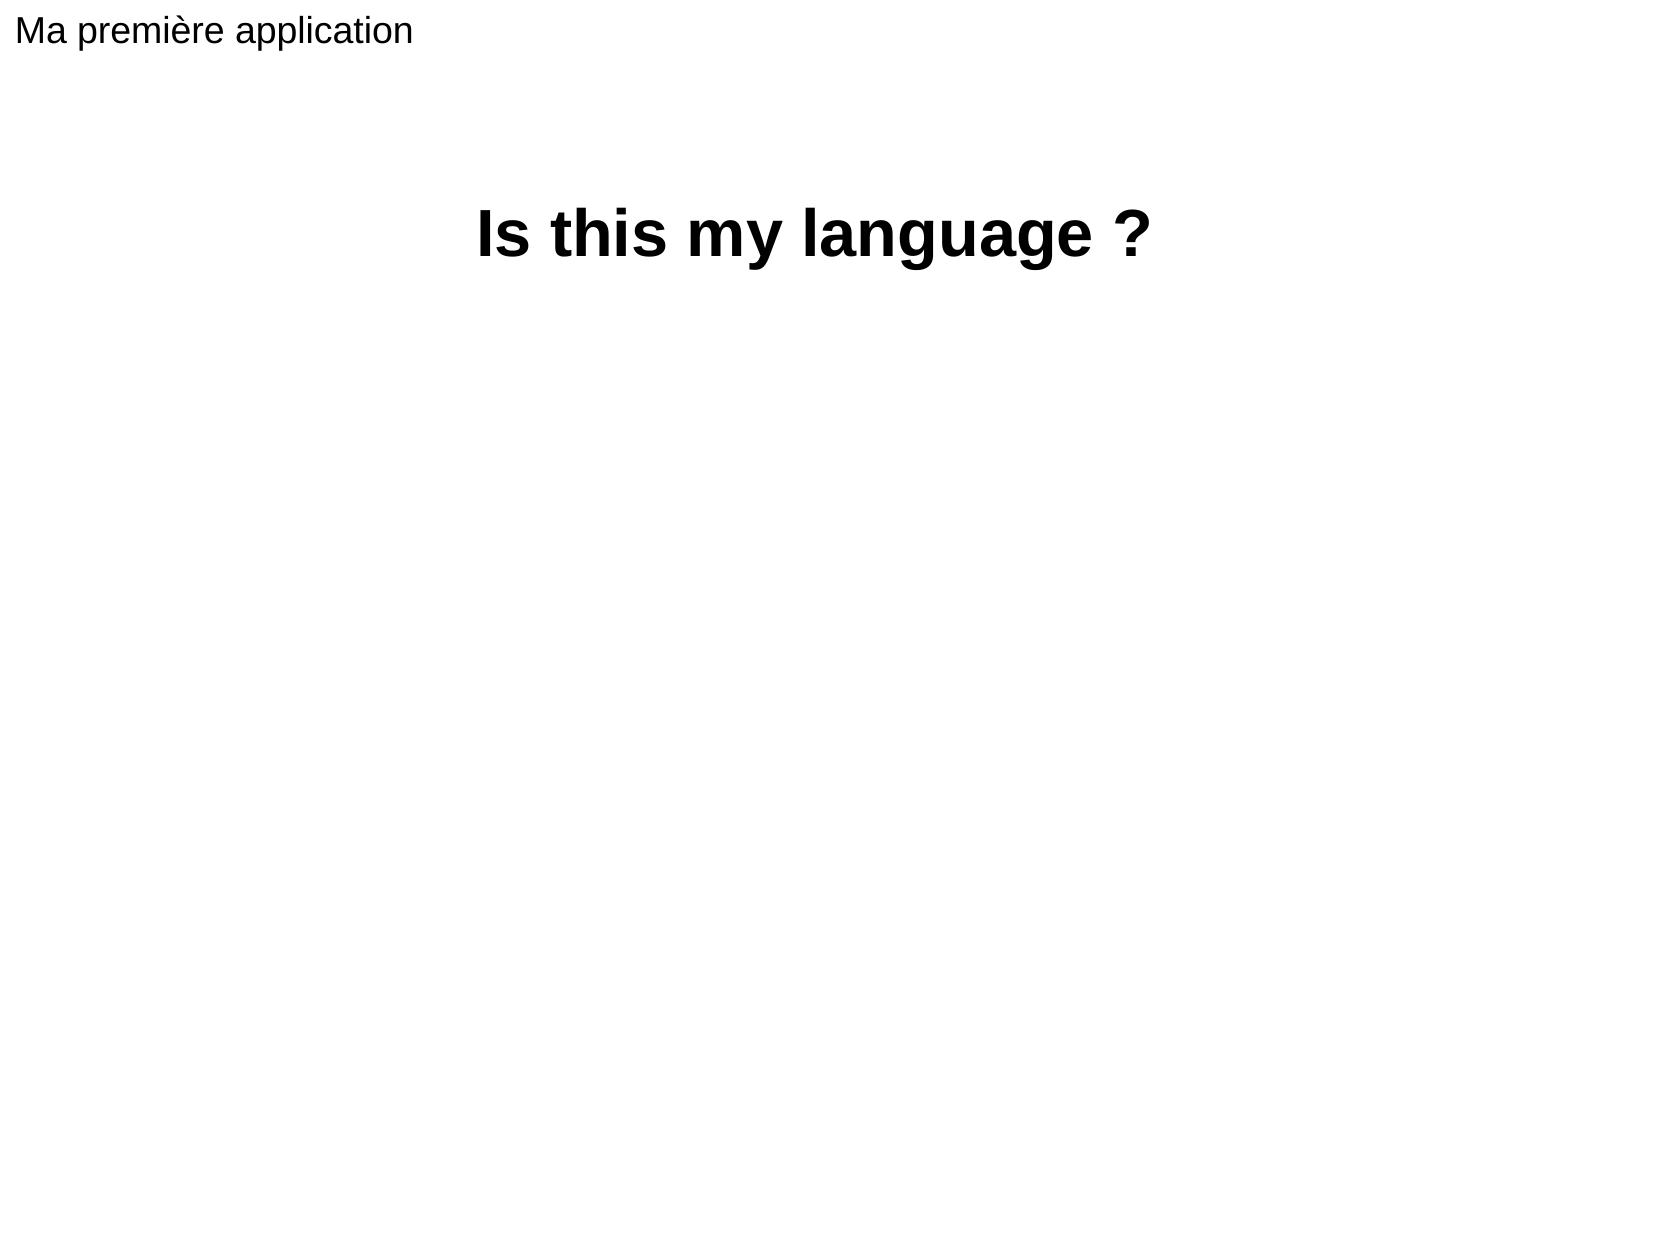

Ma première application
						 Is this my language ?